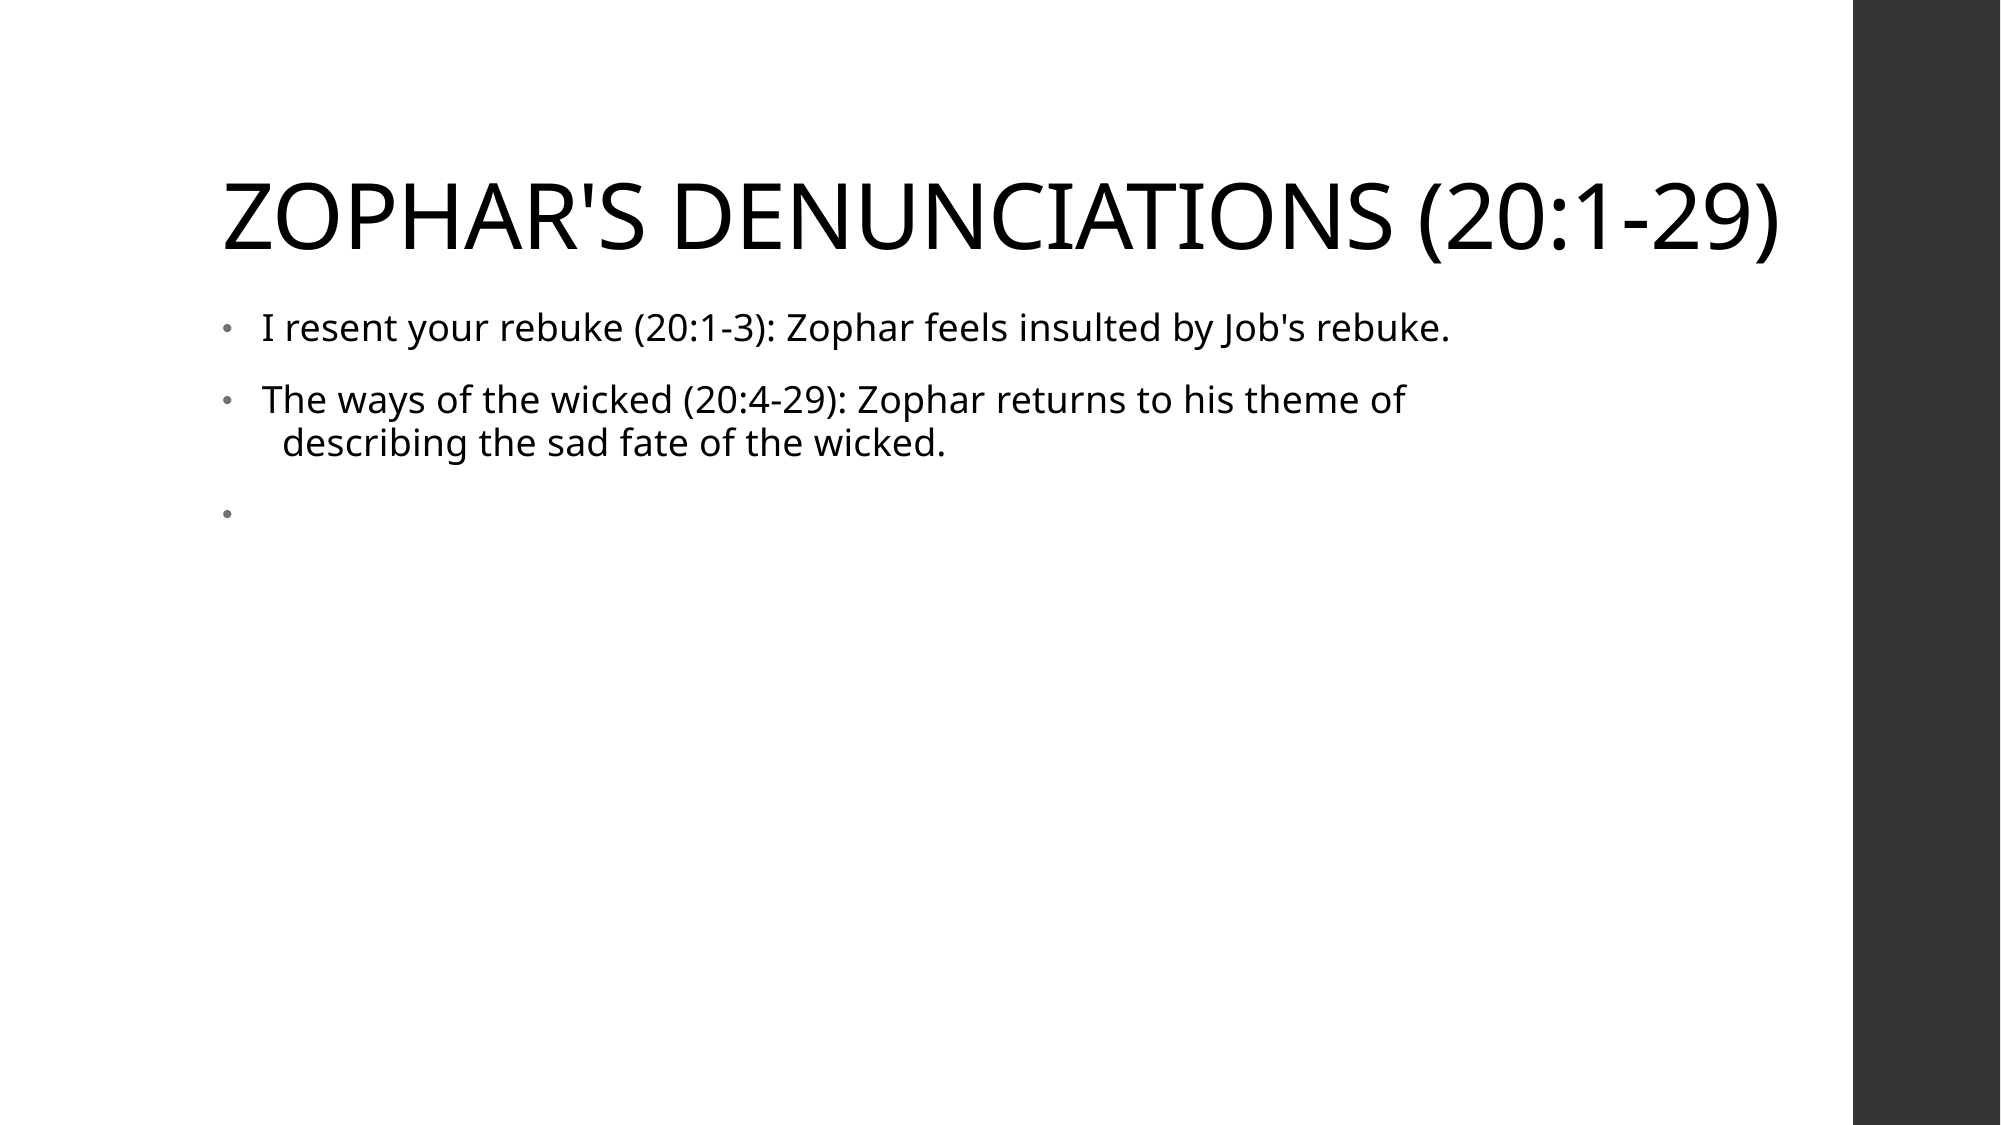

# ZOPHAR'S DENUNCIATIONS (20:1-29)
 I resent your rebuke (20:1-3): Zophar feels insulted by Job's rebuke.
 The ways of the wicked (20:4-29): Zophar returns to his theme of describing the sad fate of the wicked.